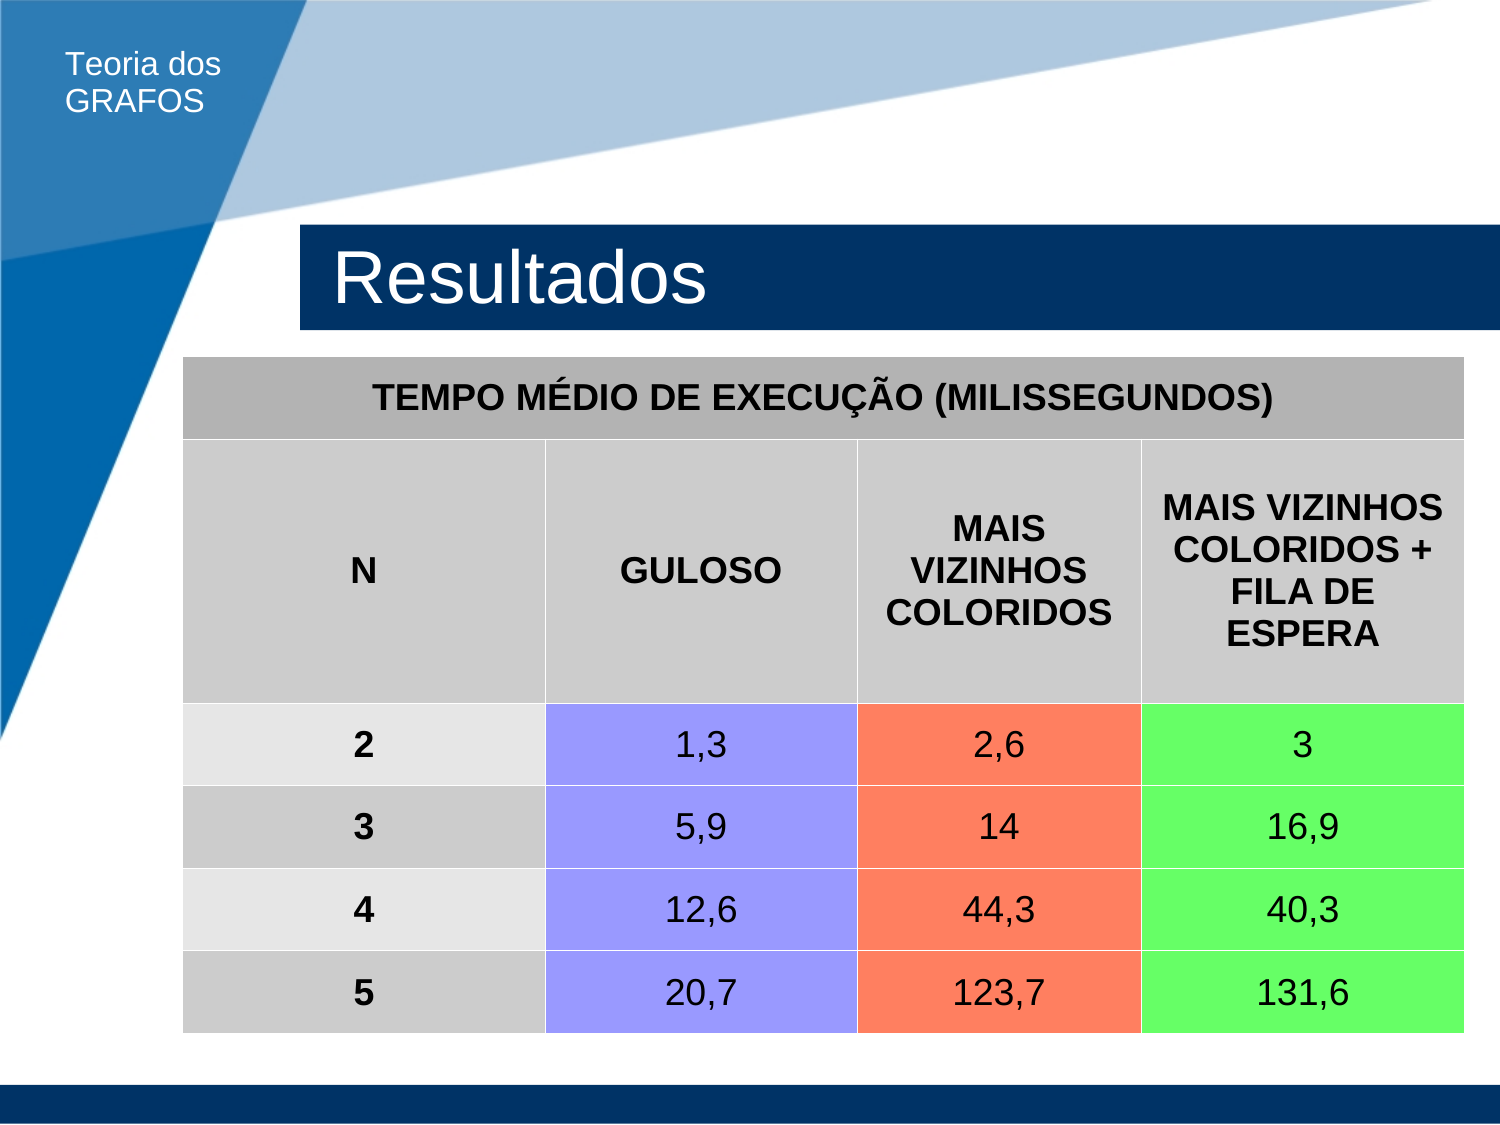

# Resultados
| TEMPO MÉDIO DE EXECUÇÃO (MILISSEGUNDOS) | | | |
| --- | --- | --- | --- |
| N | GULOSO | MAIS VIZINHOS COLORIDOS | MAIS VIZINHOS COLORIDOS + FILA DE ESPERA |
| 2 | 1,3 | 2,6 | 3 |
| 3 | 5,9 | 14 | 16,9 |
| 4 | 12,6 | 44,3 | 40,3 |
| 5 | 20,7 | 123,7 | 131,6 |